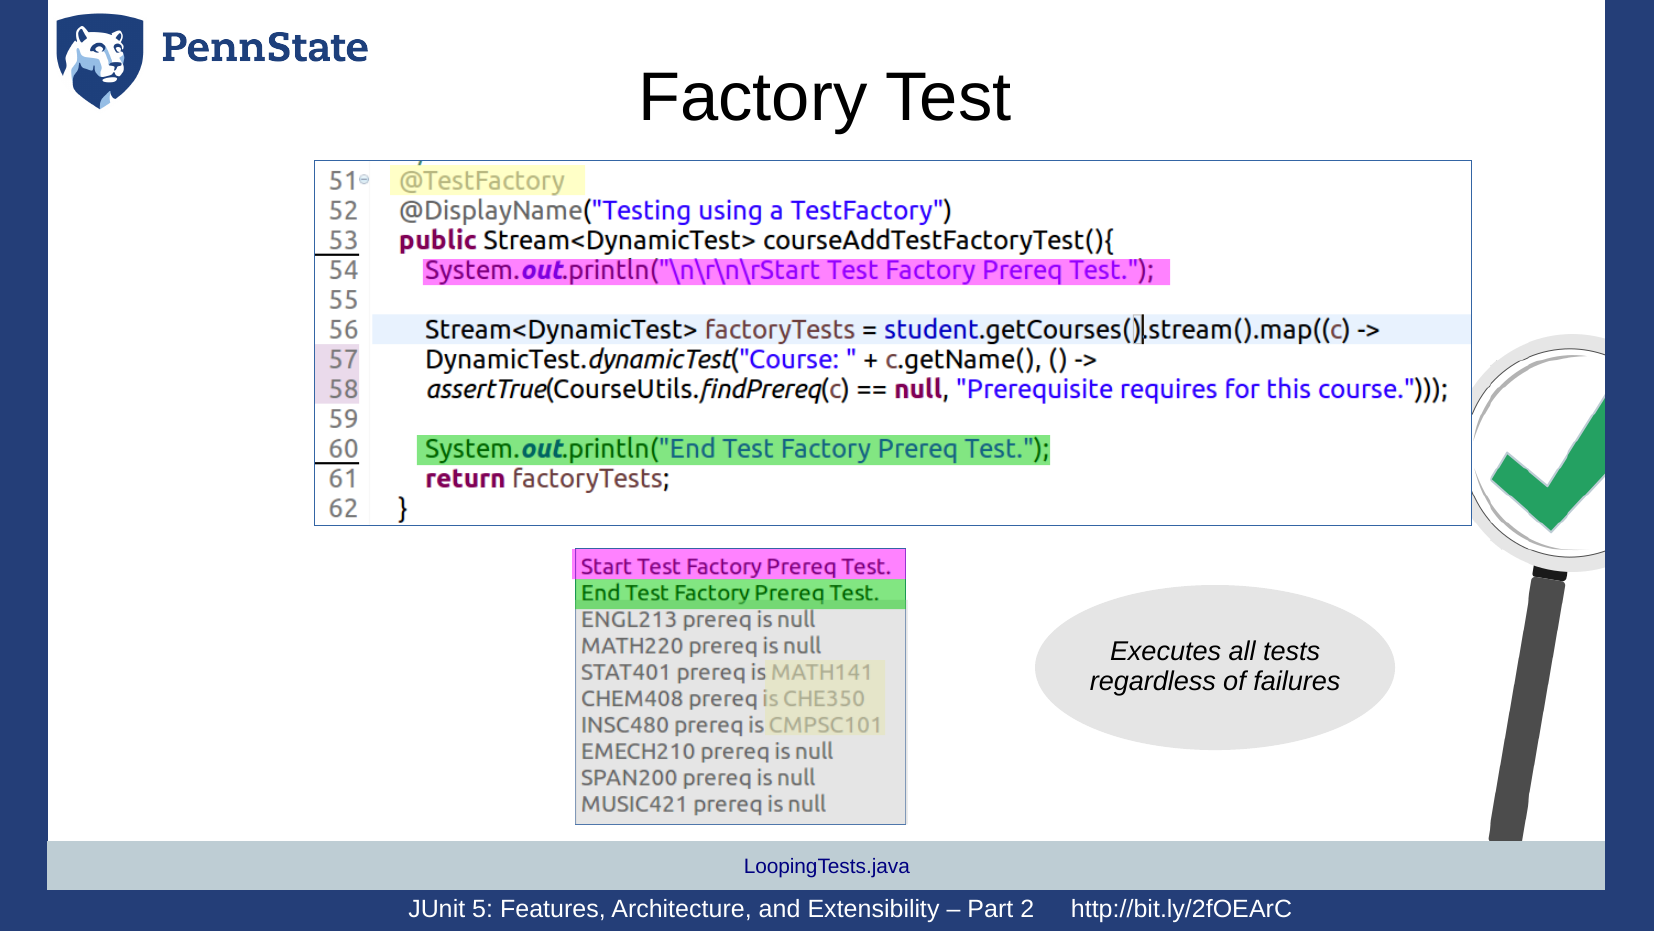

# Factory Test
Executes all tests regardless of failures
LoopingTests.java